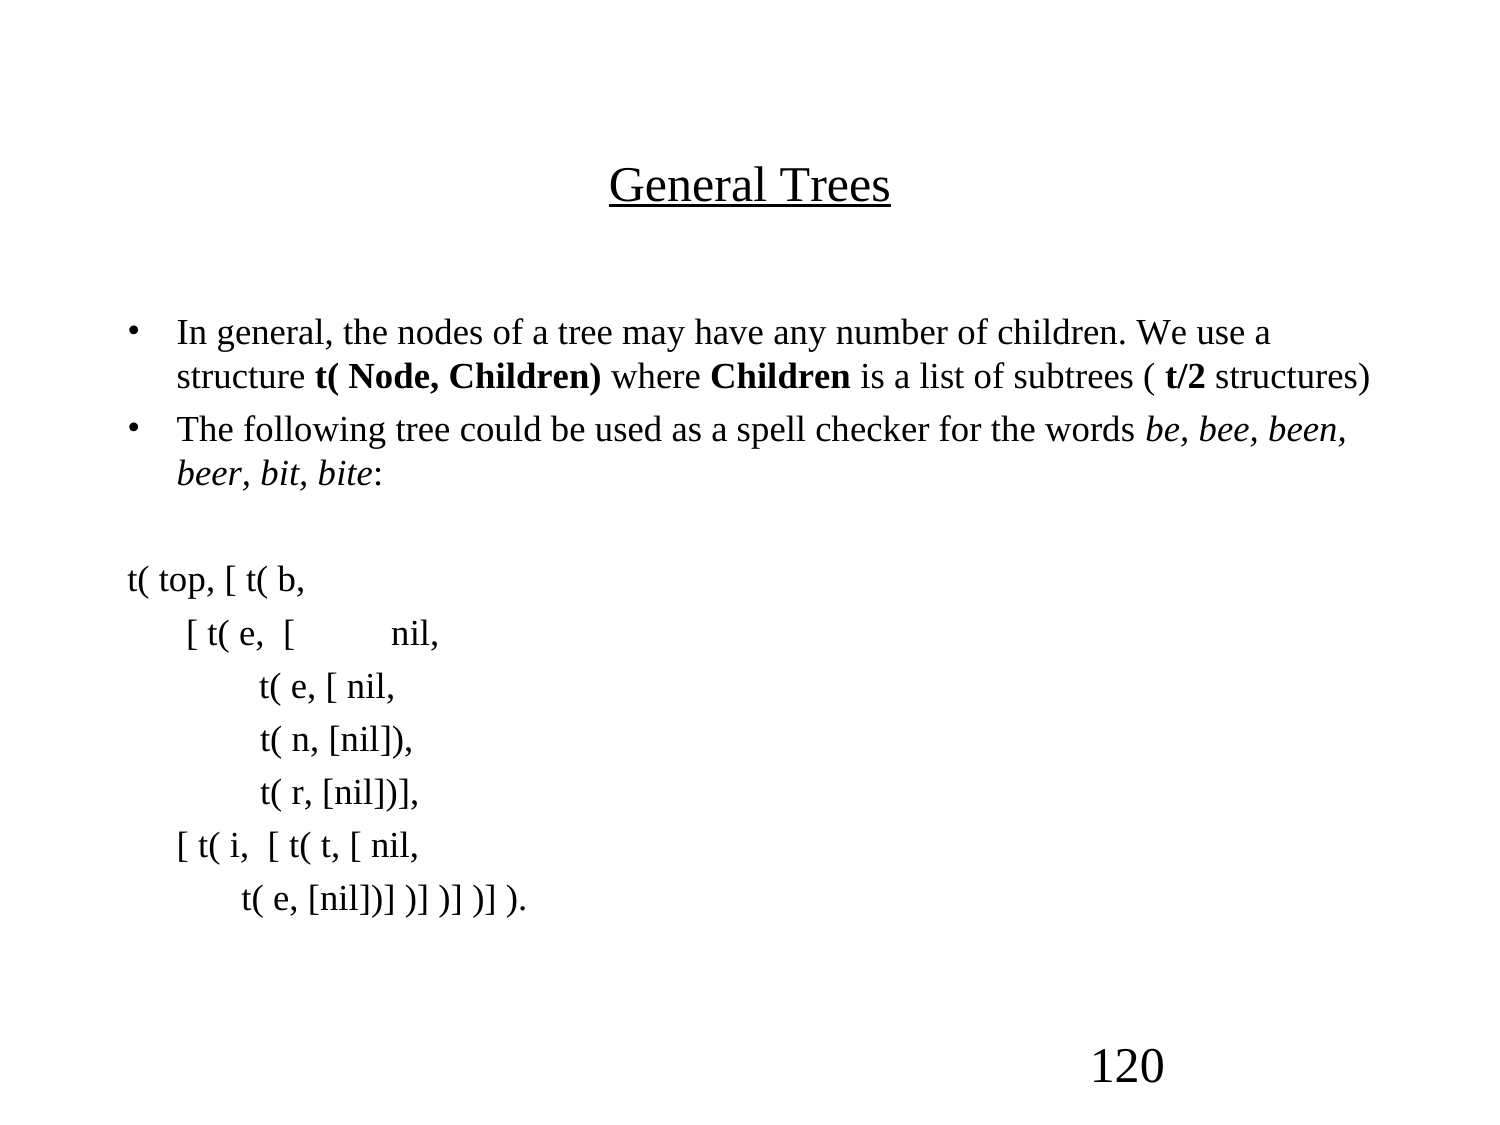

# General Trees
In general, the nodes of a tree may have any number of children. We use a structure t( Node, Children) where Children is a list of subtrees ( t/2 structures)
The following tree could be used as a spell checker for the words be, bee, been, beer, bit, bite:
t( top, [ t( b,
		 [ t( e, [ 	nil,
		 	t( e, [ nil,
			 t( n, [nil]),
			 t( r, [nil])],
		[ t( i, [ t( t, [ nil,
			 t( e, [nil])] )] )] )] ).
120